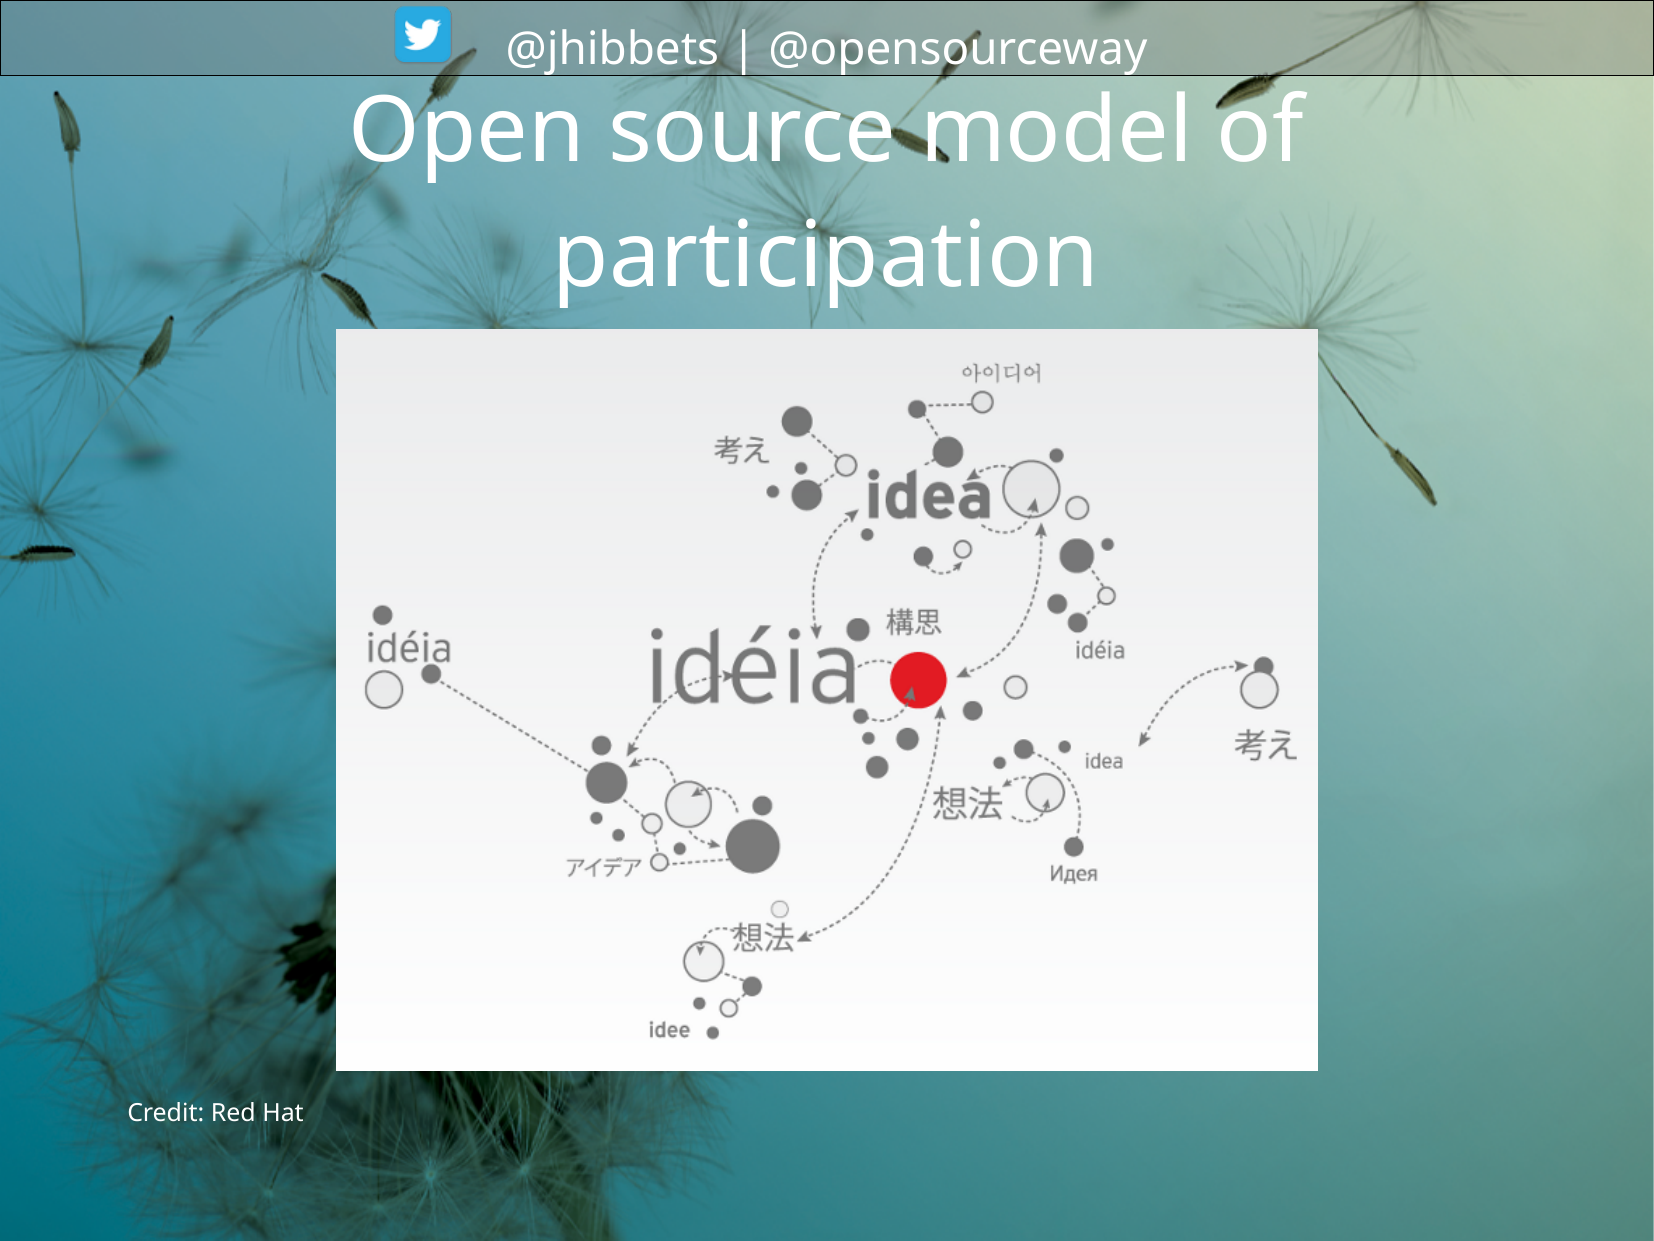

# Open source model of participation
Credit: Red Hat